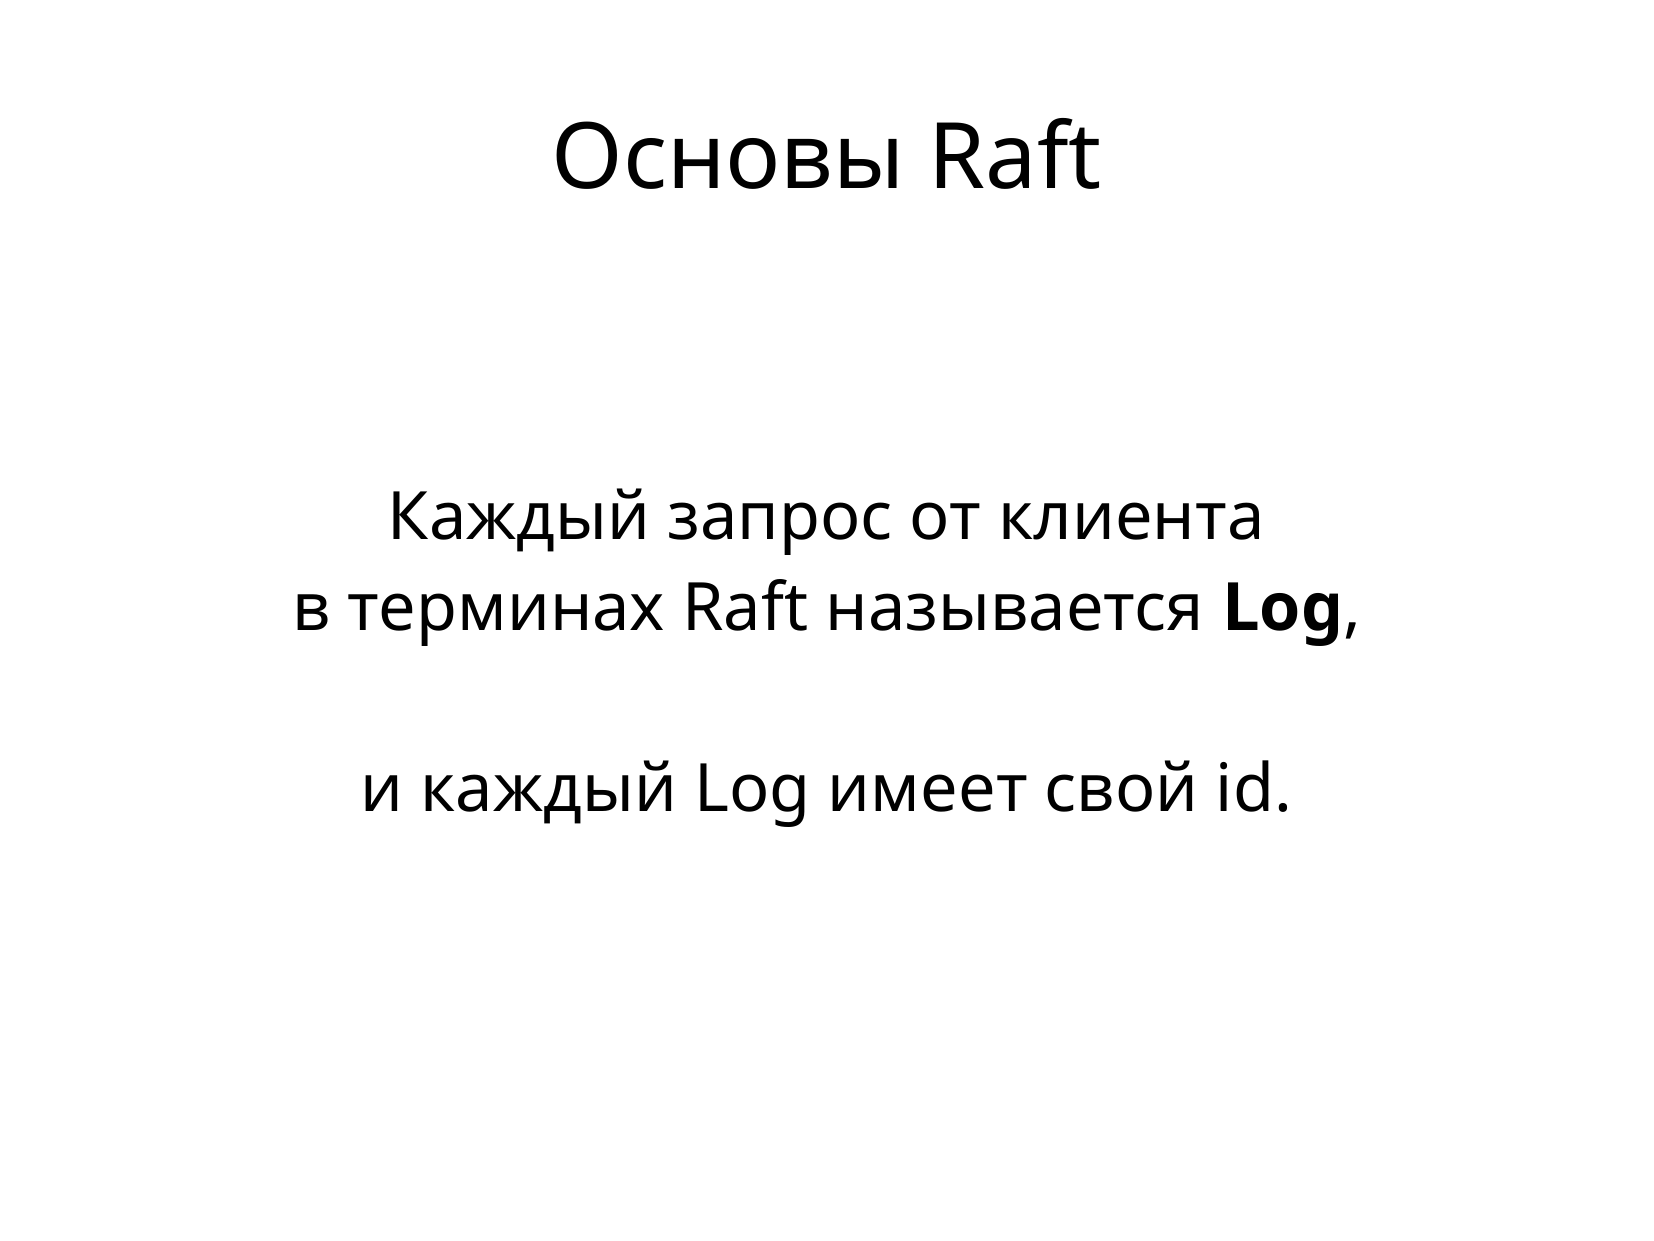

# Основы Raft
Каждый запрос от клиента
в терминах Raft называется Log,
и каждый Log имеет свой id.